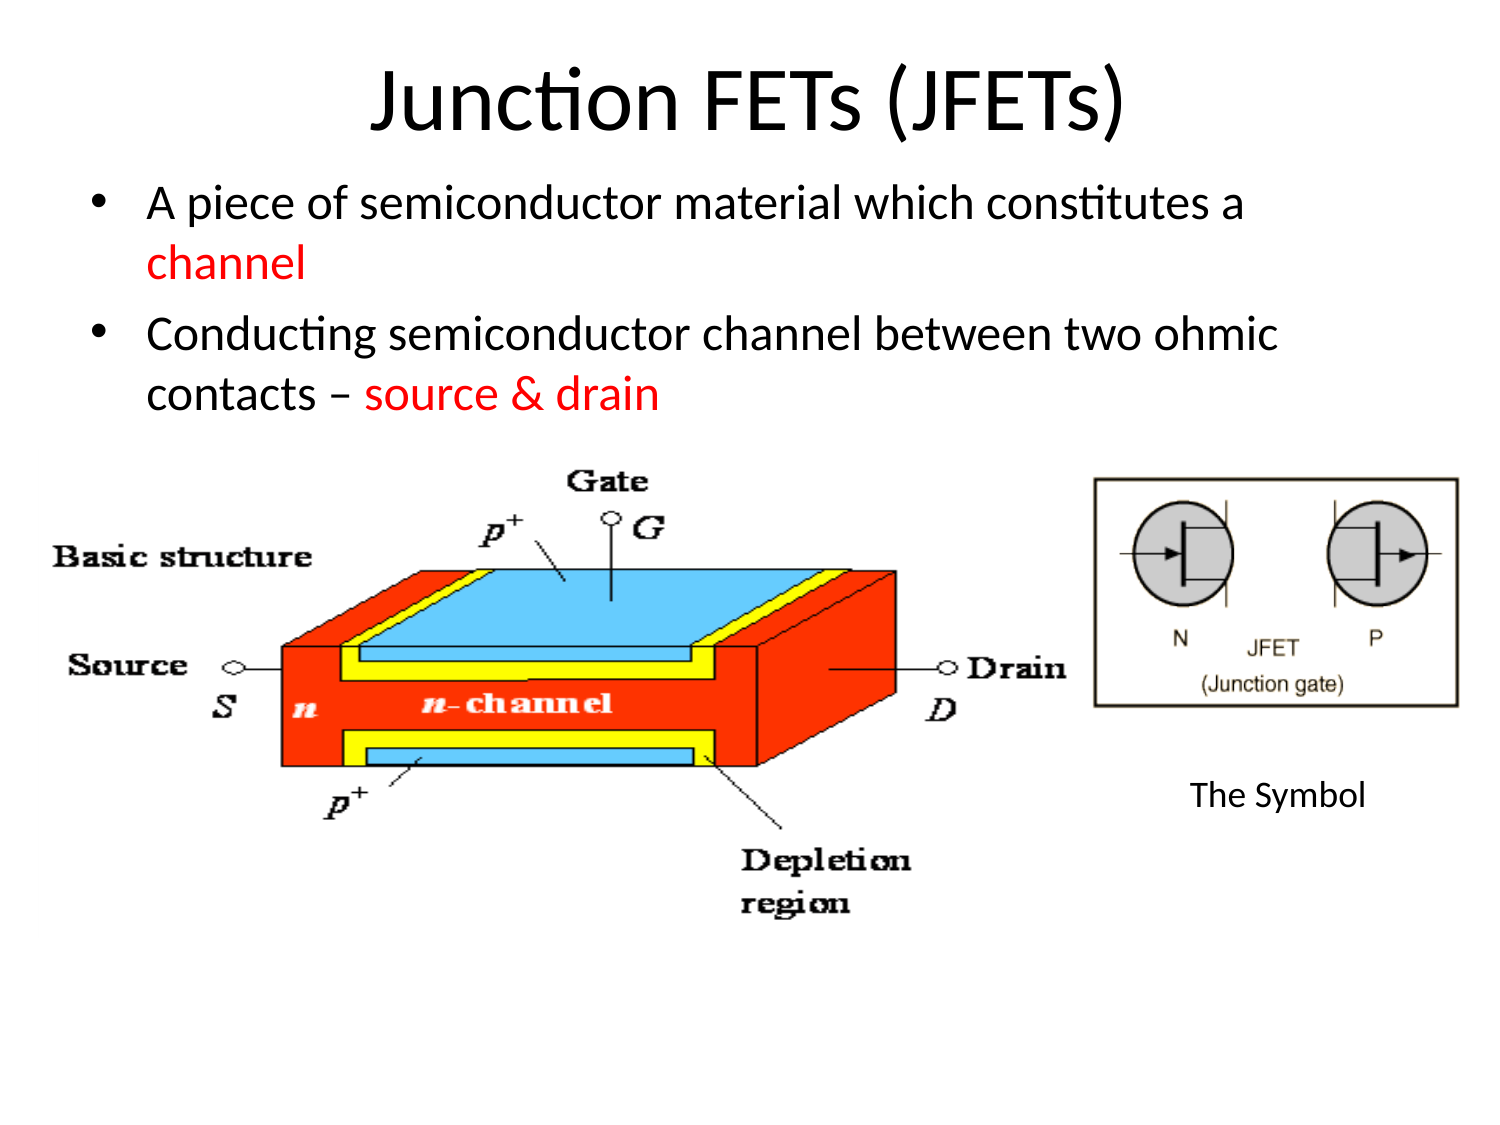

# Junction FETs (JFETs)
A piece of semiconductor material which constitutes a channel
Conducting semiconductor channel between two ohmic contacts – source & drain
The Symbol